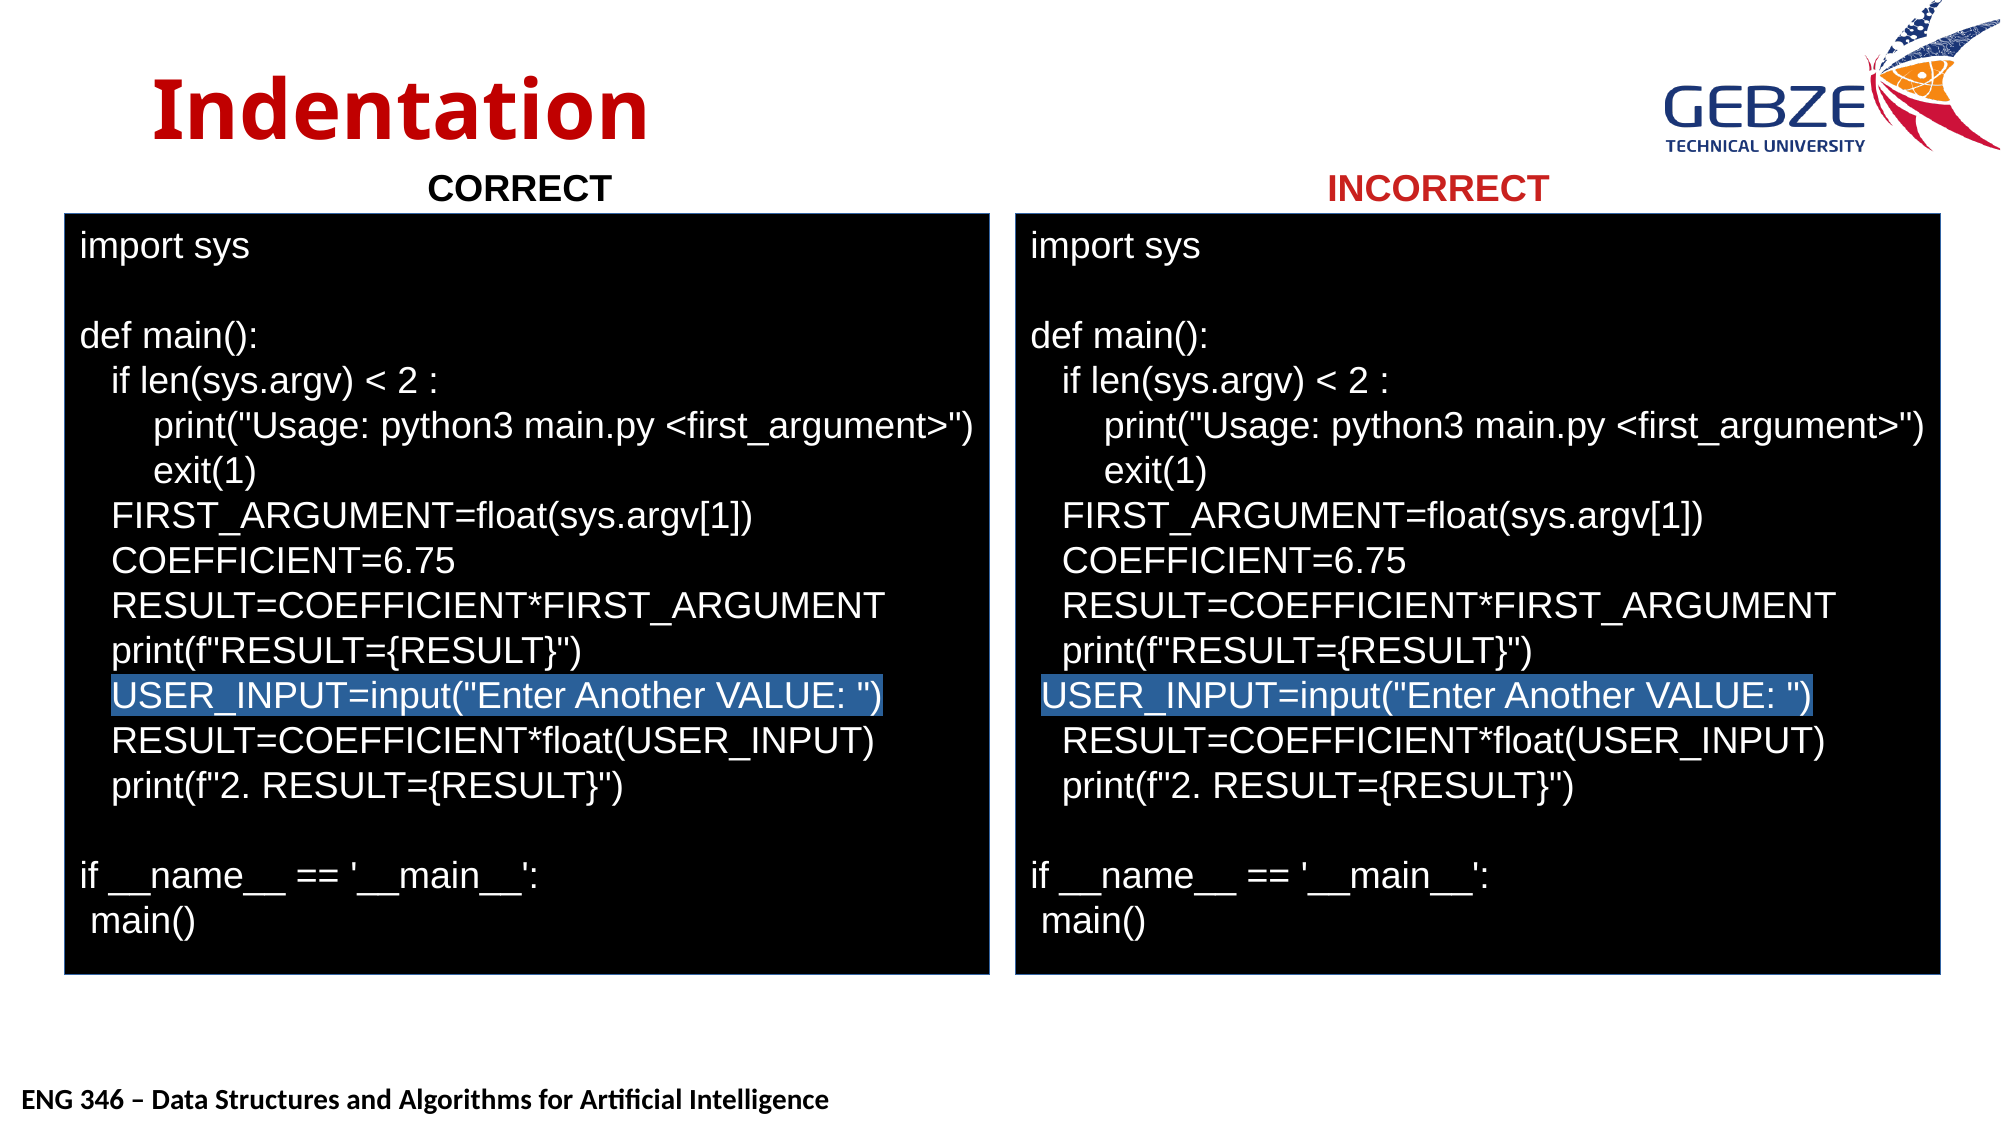

# Indentation
CORRECT
INCORRECT
import sys
def main():
 if len(sys.argv) < 2 :
 print("Usage: python3 main.py <first_argument>")
 exit(1)
 FIRST_ARGUMENT=float(sys.argv[1])
 COEFFICIENT=6.75
 RESULT=COEFFICIENT*FIRST_ARGUMENT
 print(f"RESULT={RESULT}")
 USER_INPUT=input("Enter Another VALUE: ")
 RESULT=COEFFICIENT*float(USER_INPUT)
 print(f"2. RESULT={RESULT}")
if __name__ == '__main__':
 main()
import sys
def main():
 if len(sys.argv) < 2 :
 print("Usage: python3 main.py <first_argument>")
 exit(1)
 FIRST_ARGUMENT=float(sys.argv[1])
 COEFFICIENT=6.75
 RESULT=COEFFICIENT*FIRST_ARGUMENT
 print(f"RESULT={RESULT}")
 USER_INPUT=input("Enter Another VALUE: ")
 RESULT=COEFFICIENT*float(USER_INPUT)
 print(f"2. RESULT={RESULT}")
if __name__ == '__main__':
 main()